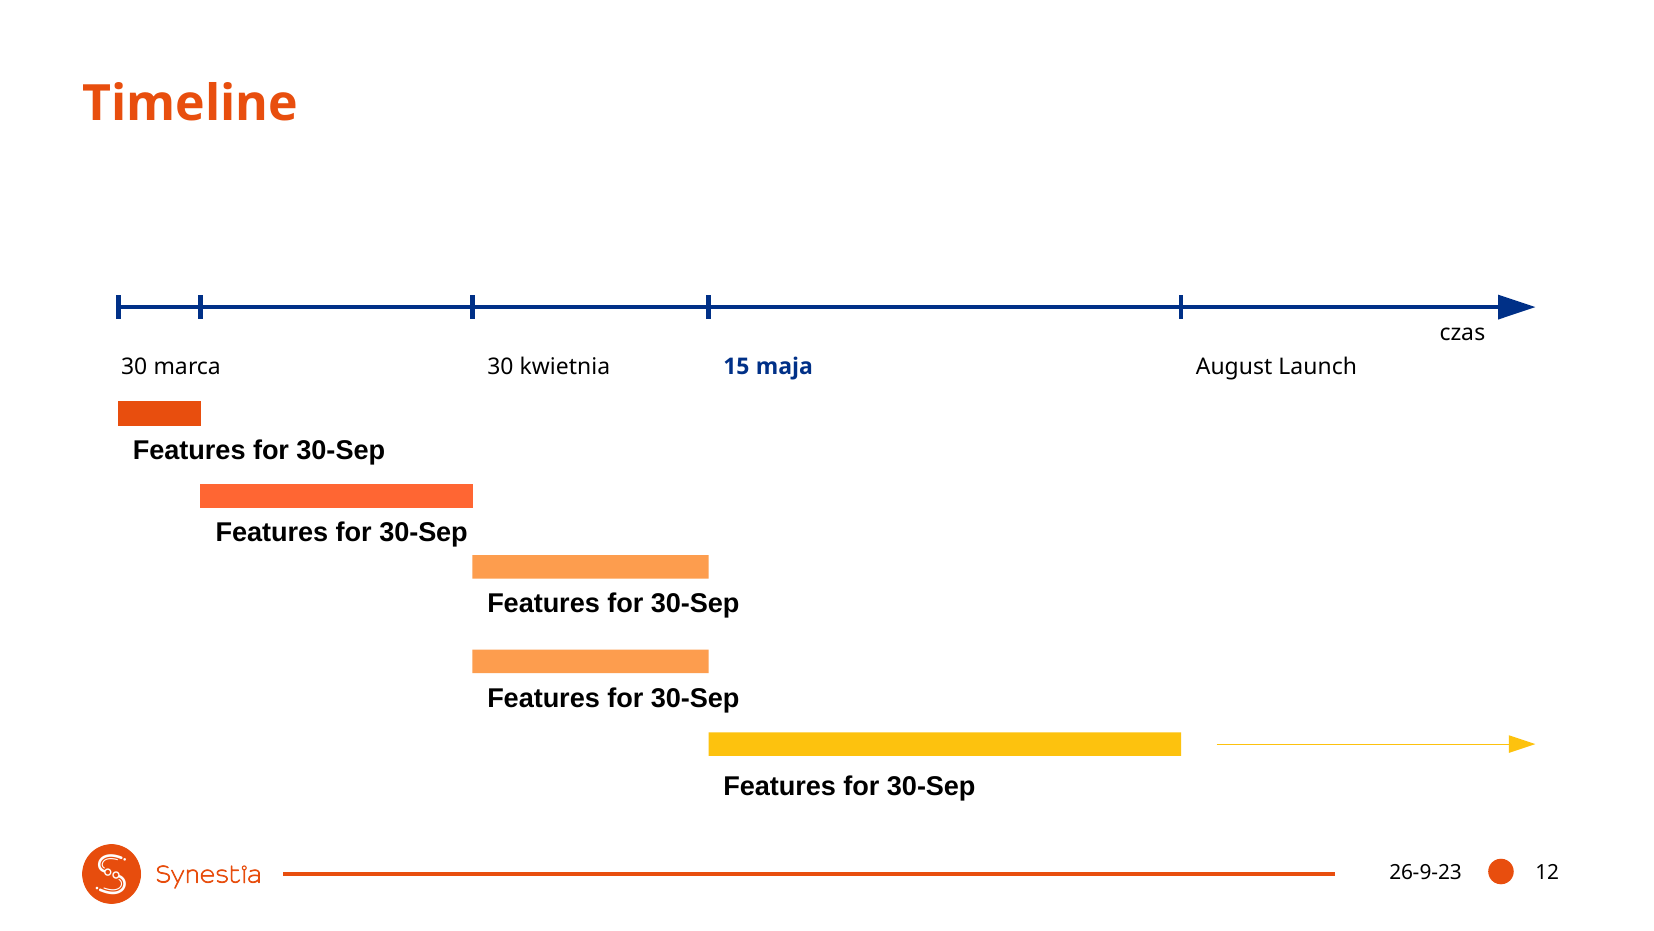

# Timeline
czas
30 marca
30 kwietnia
15 maja
August Launch
Features for 30-Sep
Features for 30-Sep
Features for 30-Sep
Features for 30-Sep
Features for 30-Sep